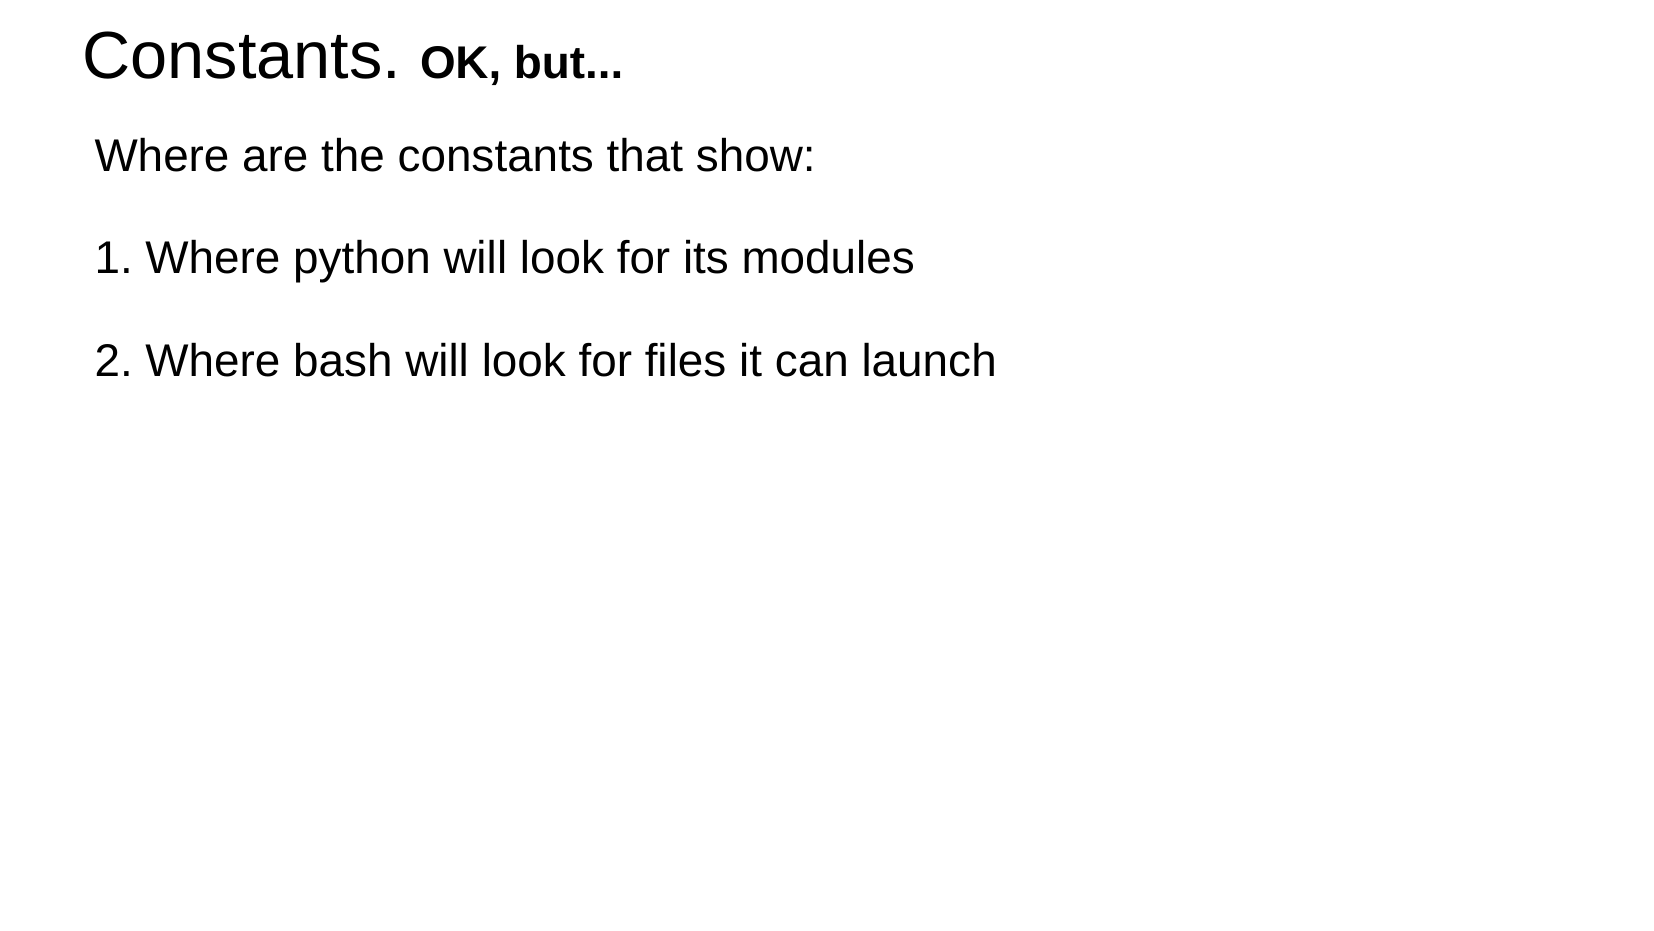

# Constants. OK, but...
Where are the constants that show:
1. Where python will look for its modules
2. Where bash will look for files it can launch